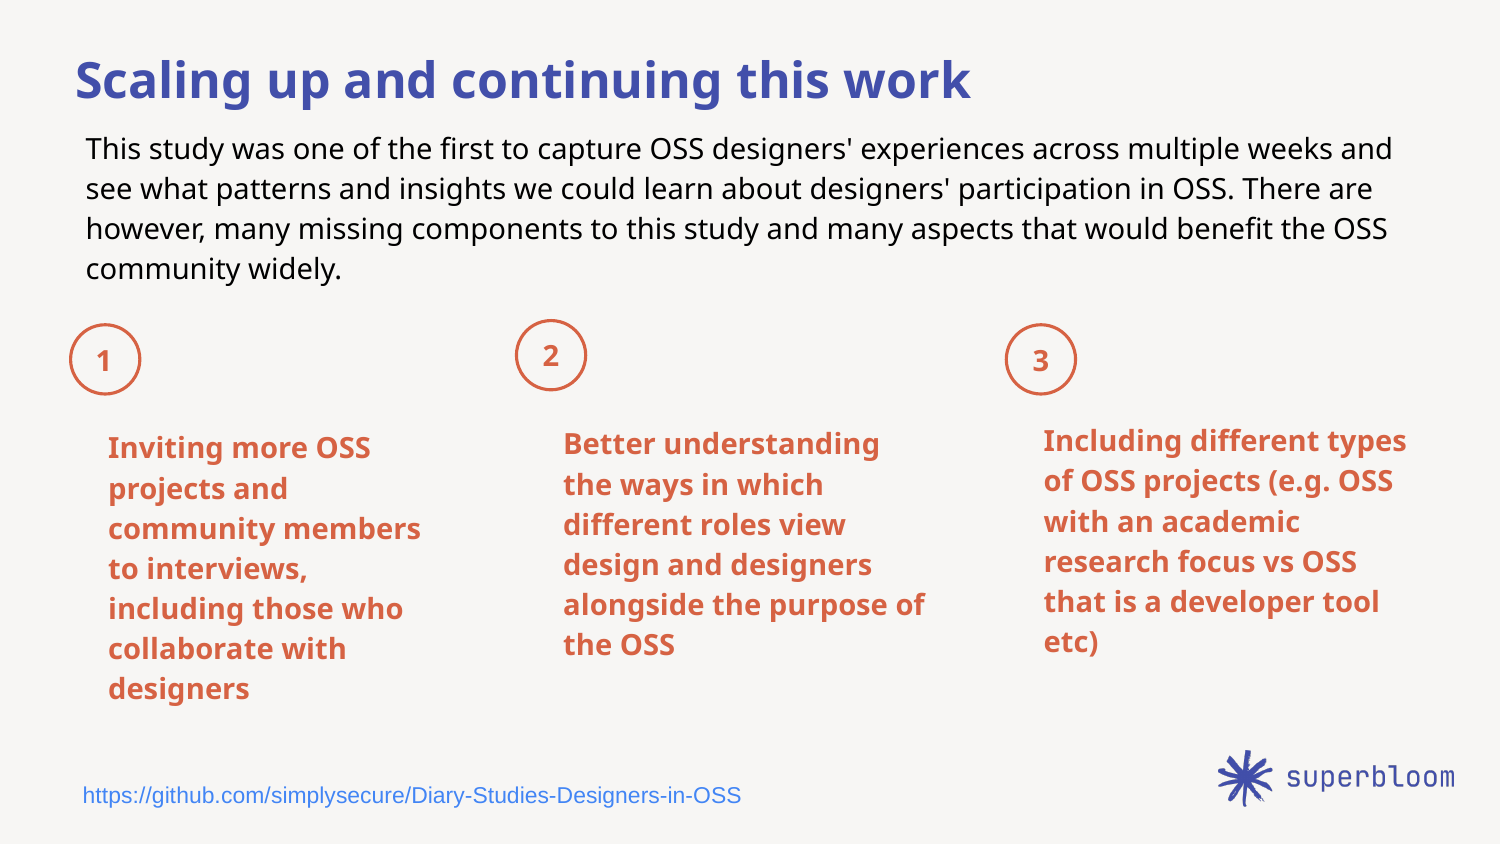

Scaling up and continuing this work
This study was one of the first to capture OSS designers' experiences across multiple weeks and see what patterns and insights we could learn about designers' participation in OSS. There are however, many missing components to this study and many aspects that would benefit the OSS community widely.
2
1
3
Including different types of OSS projects (e.g. OSS with an academic research focus vs OSS that is a developer tool etc)
Better understanding the ways in which different roles view design and designers alongside the purpose of the OSS
Inviting more OSS projects and community members to interviews, including those who collaborate with designers
https://github.com/simplysecure/Diary-Studies-Designers-in-OSS